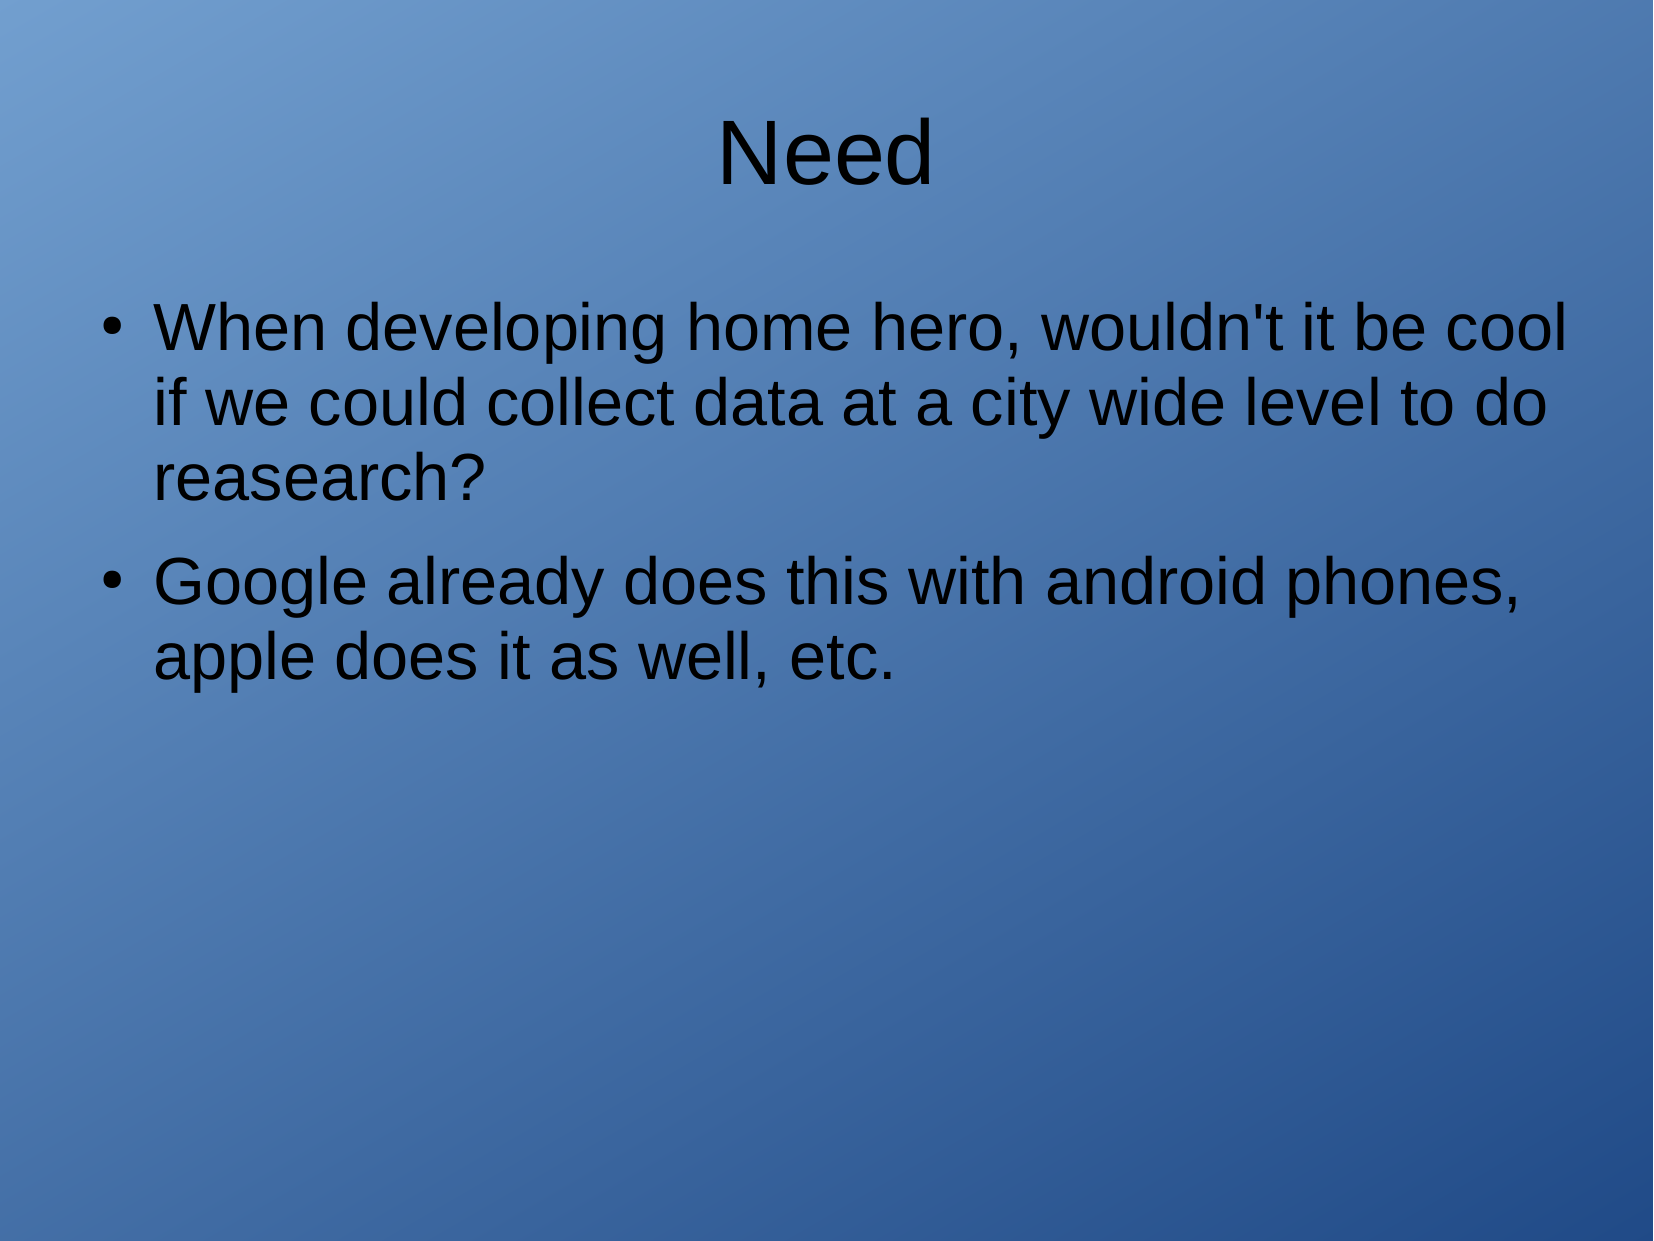

# Need
When developing home hero, wouldn't it be cool if we could collect data at a city wide level to do reasearch?
Google already does this with android phones, apple does it as well, etc.